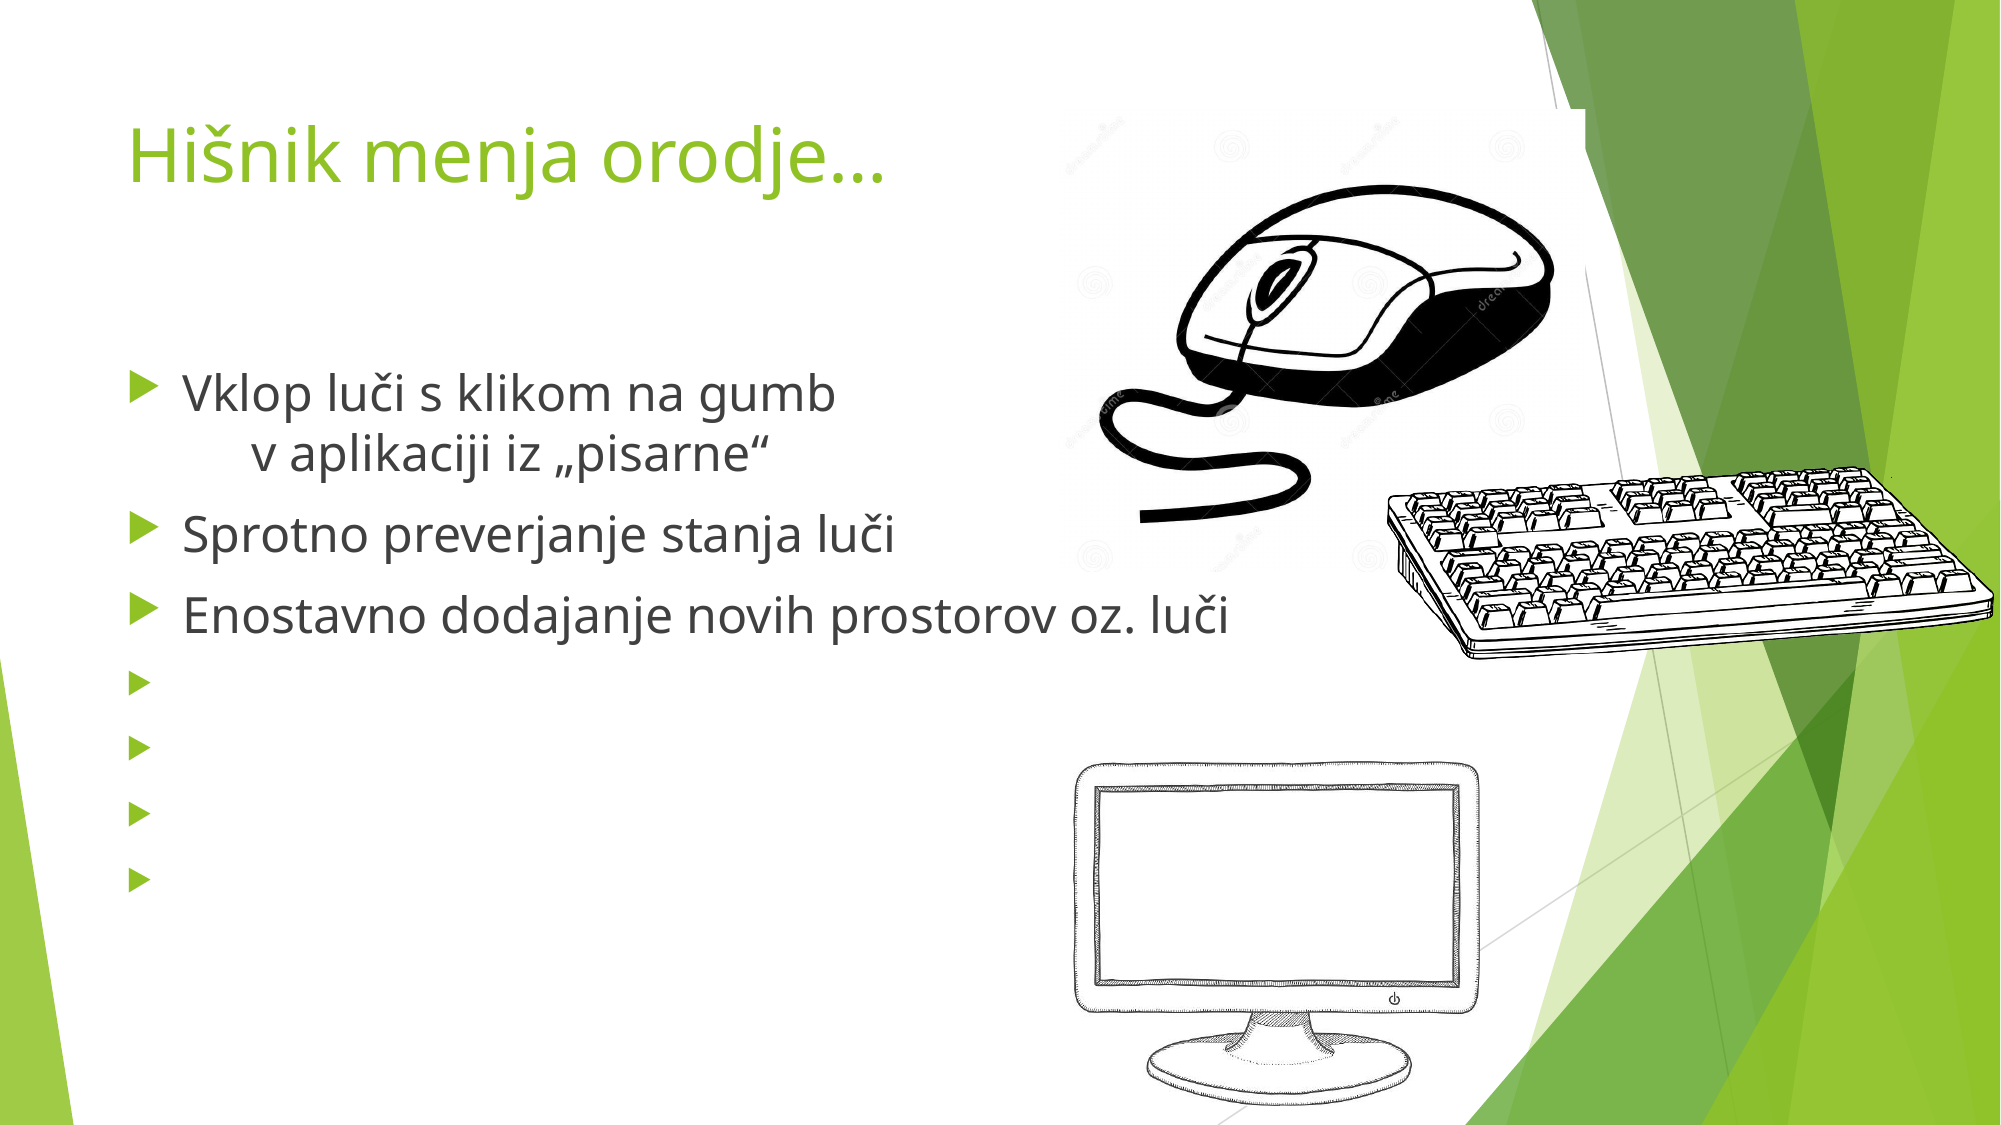

# Hišnik menja orodje…
Vklop luči s klikom na gumb
 v aplikaciji iz „pisarne“
Sprotno preverjanje stanja luči
Enostavno dodajanje novih prostorov oz. luči